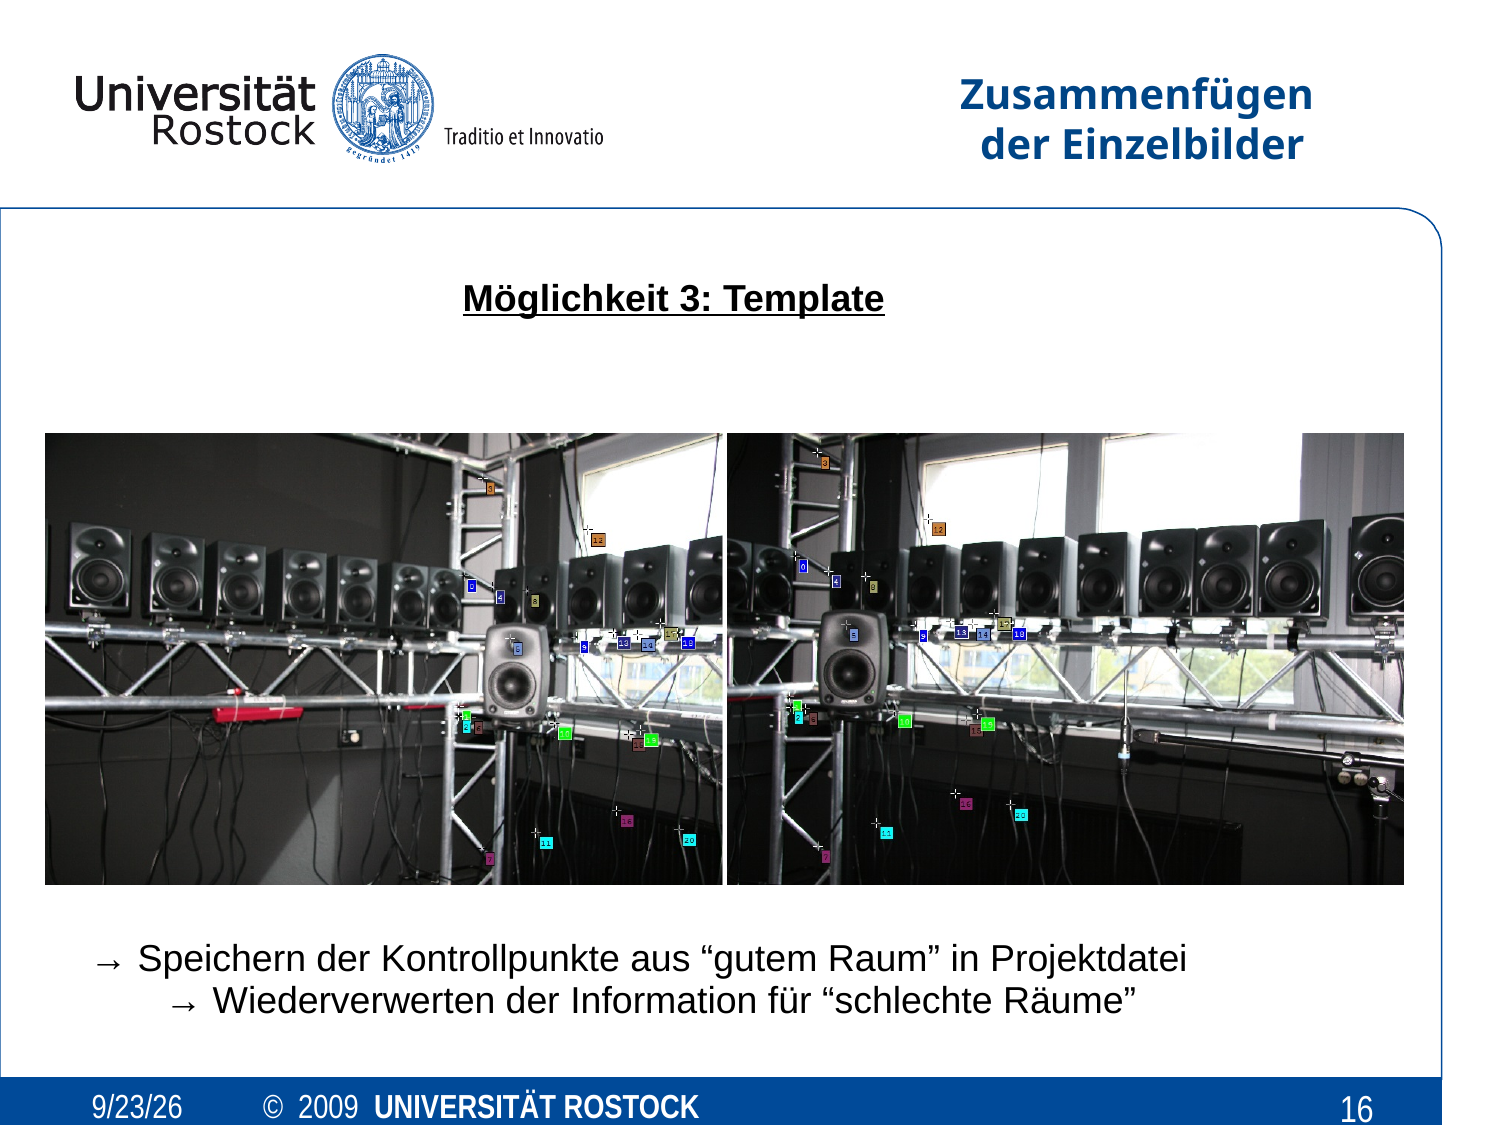

# Zusammenfügen der Einzelbilder
Möglichkeit 3: Template
→ Speichern der Kontrollpunkte aus “gutem Raum” in Projektdatei
	→ Wiederverwerten der Information für “schlechte Räume”
 © 2009 UNIVERSITÄT ROSTOCK